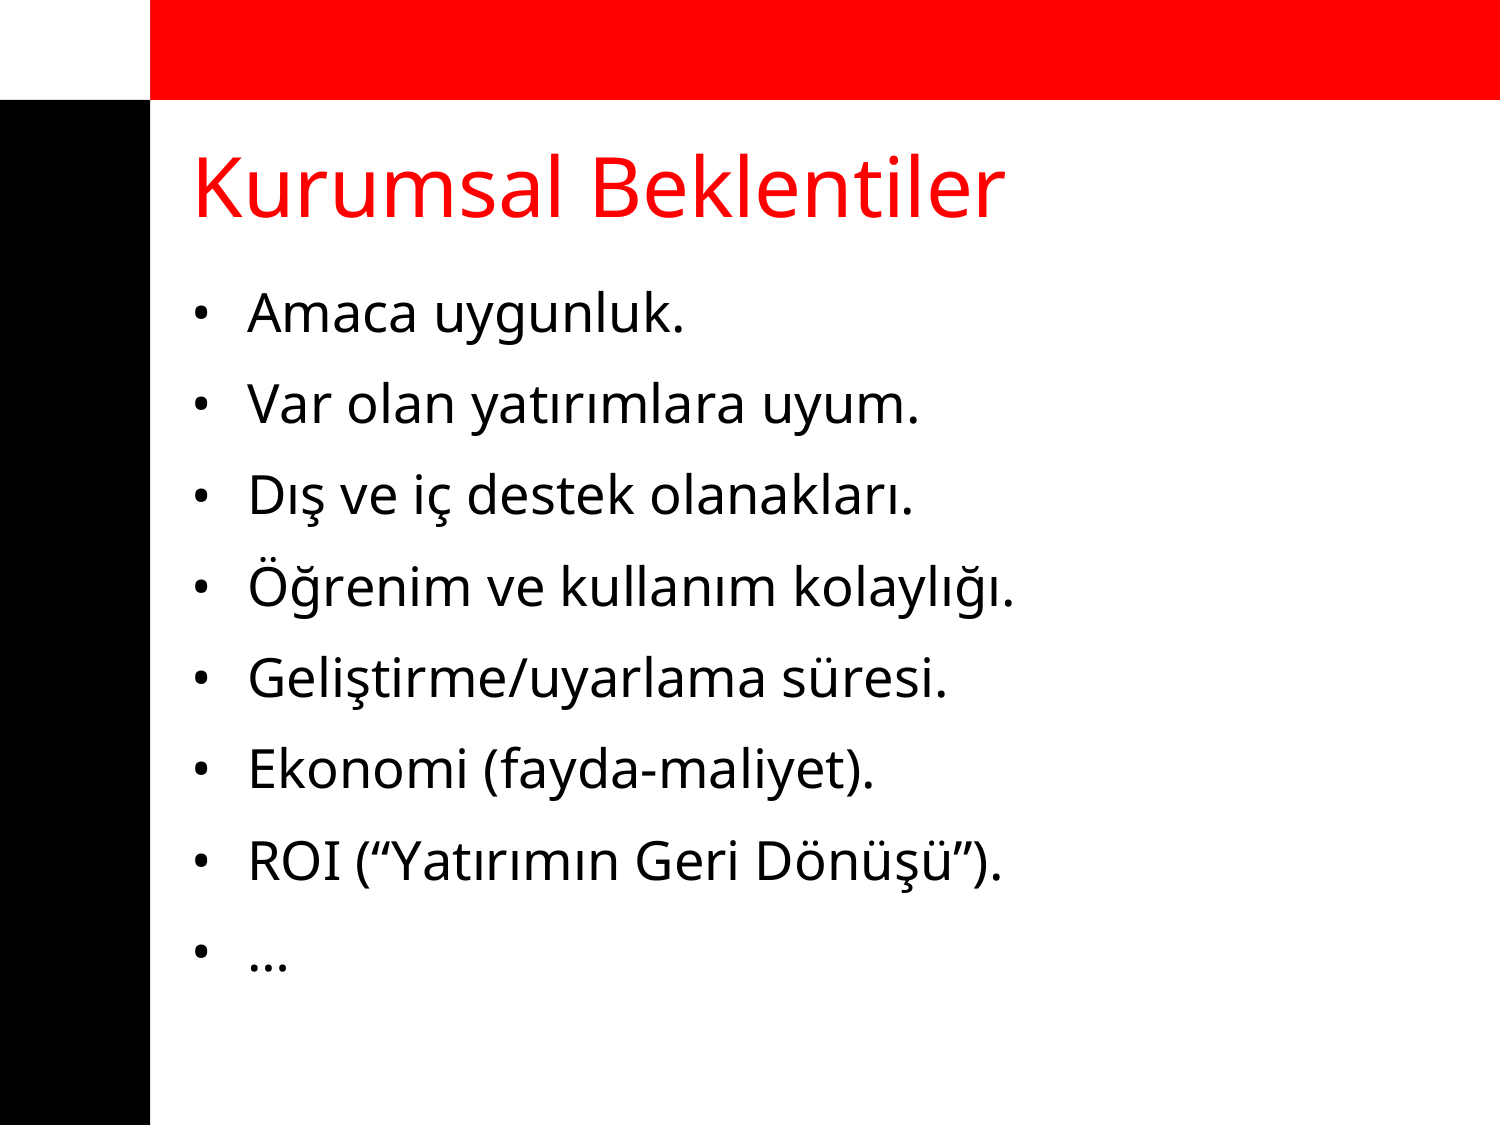

# Kurumsal Beklentiler
Amaca uygunluk.
Var olan yatırımlara uyum.
Dış ve iç destek olanakları.
Öğrenim ve kullanım kolaylığı.
Geliştirme/uyarlama süresi.
Ekonomi (fayda-maliyet).
ROI (“Yatırımın Geri Dönüşü”).
…